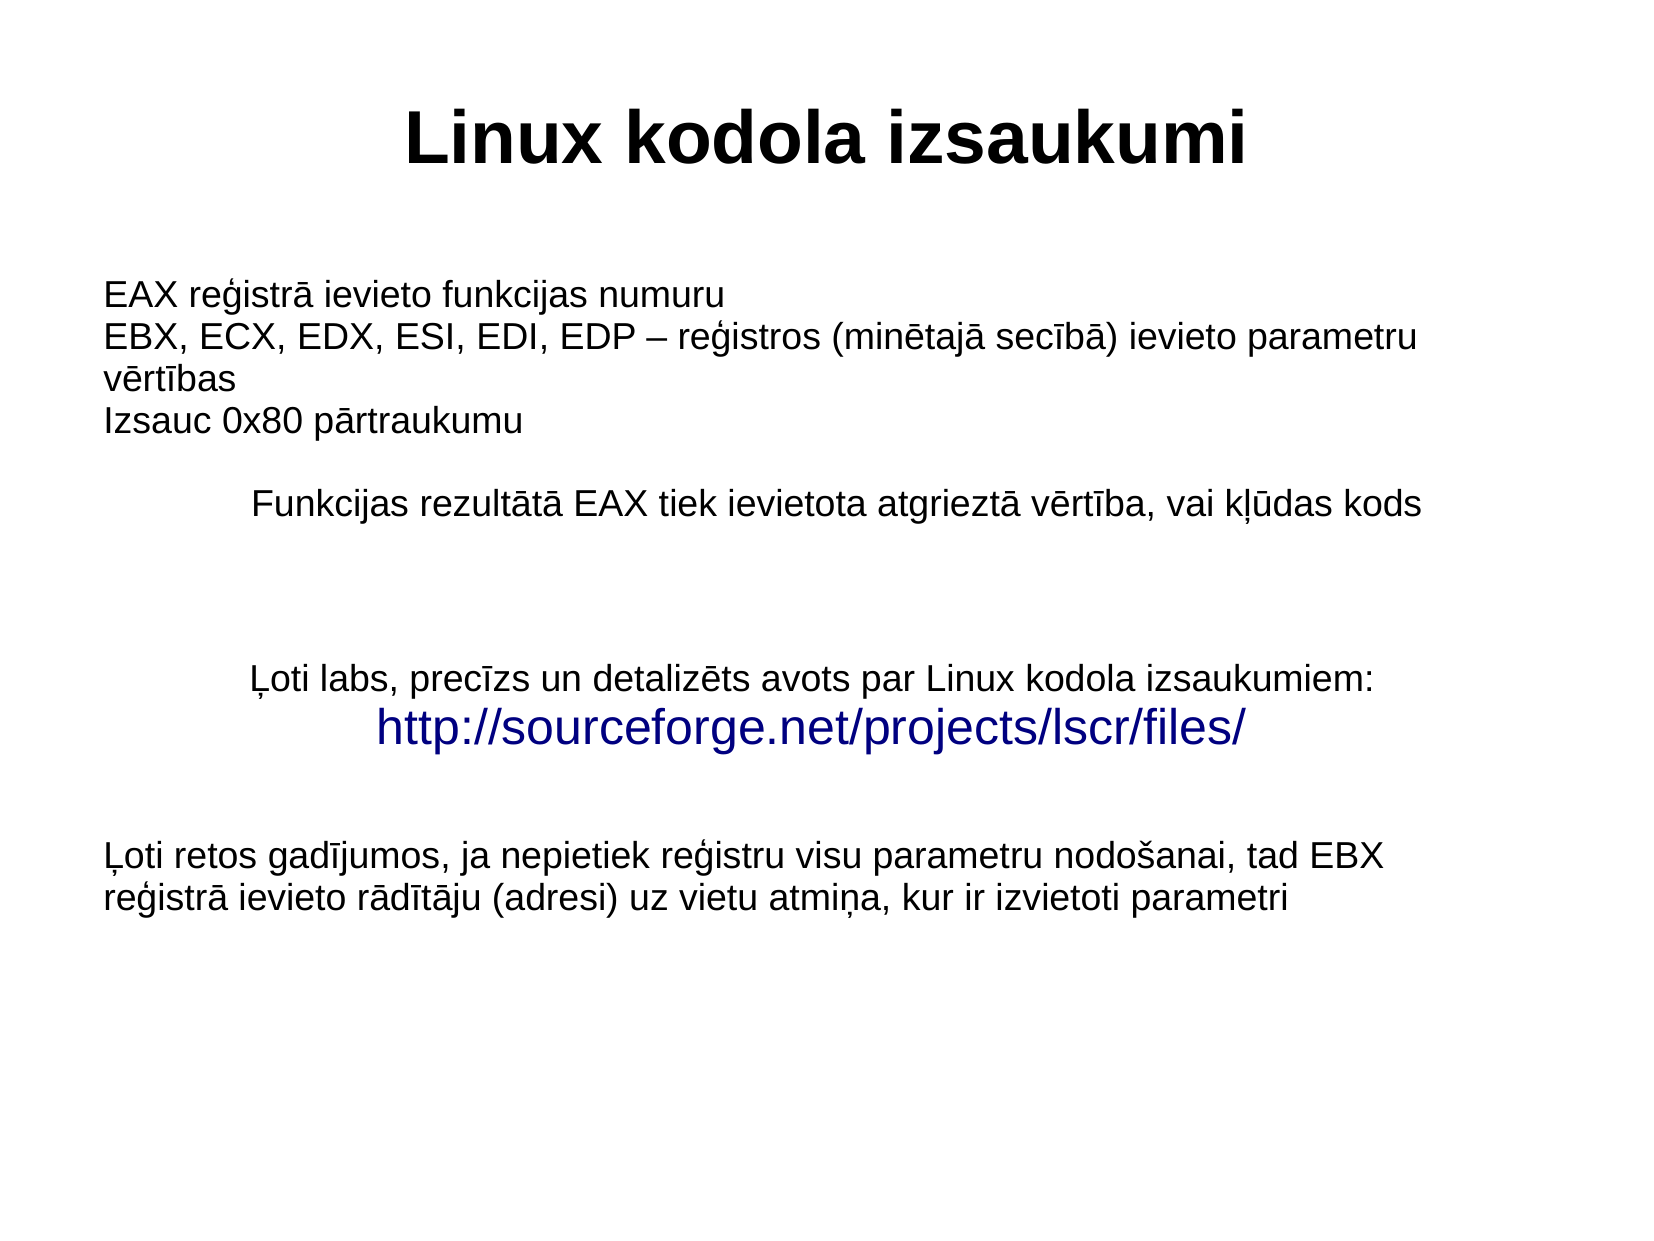

Linux kodola izsaukumi
EAX reģistrā ievieto funkcijas numuru
EBX, ECX, EDX, ESI, EDI, EDP – reģistros (minētajā secībā) ievieto parametru vērtības
Izsauc 0x80 pārtraukumu
Funkcijas rezultātā EAX tiek ievietota atgrieztā vērtība, vai kļūdas kods
Ļoti labs, precīzs un detalizēts avots par Linux kodola izsaukumiem:
http://sourceforge.net/projects/lscr/files/
Ļoti retos gadījumos, ja nepietiek reģistru visu parametru nodošanai, tad EBX reģistrā ievieto rādītāju (adresi) uz vietu atmiņa, kur ir izvietoti parametri